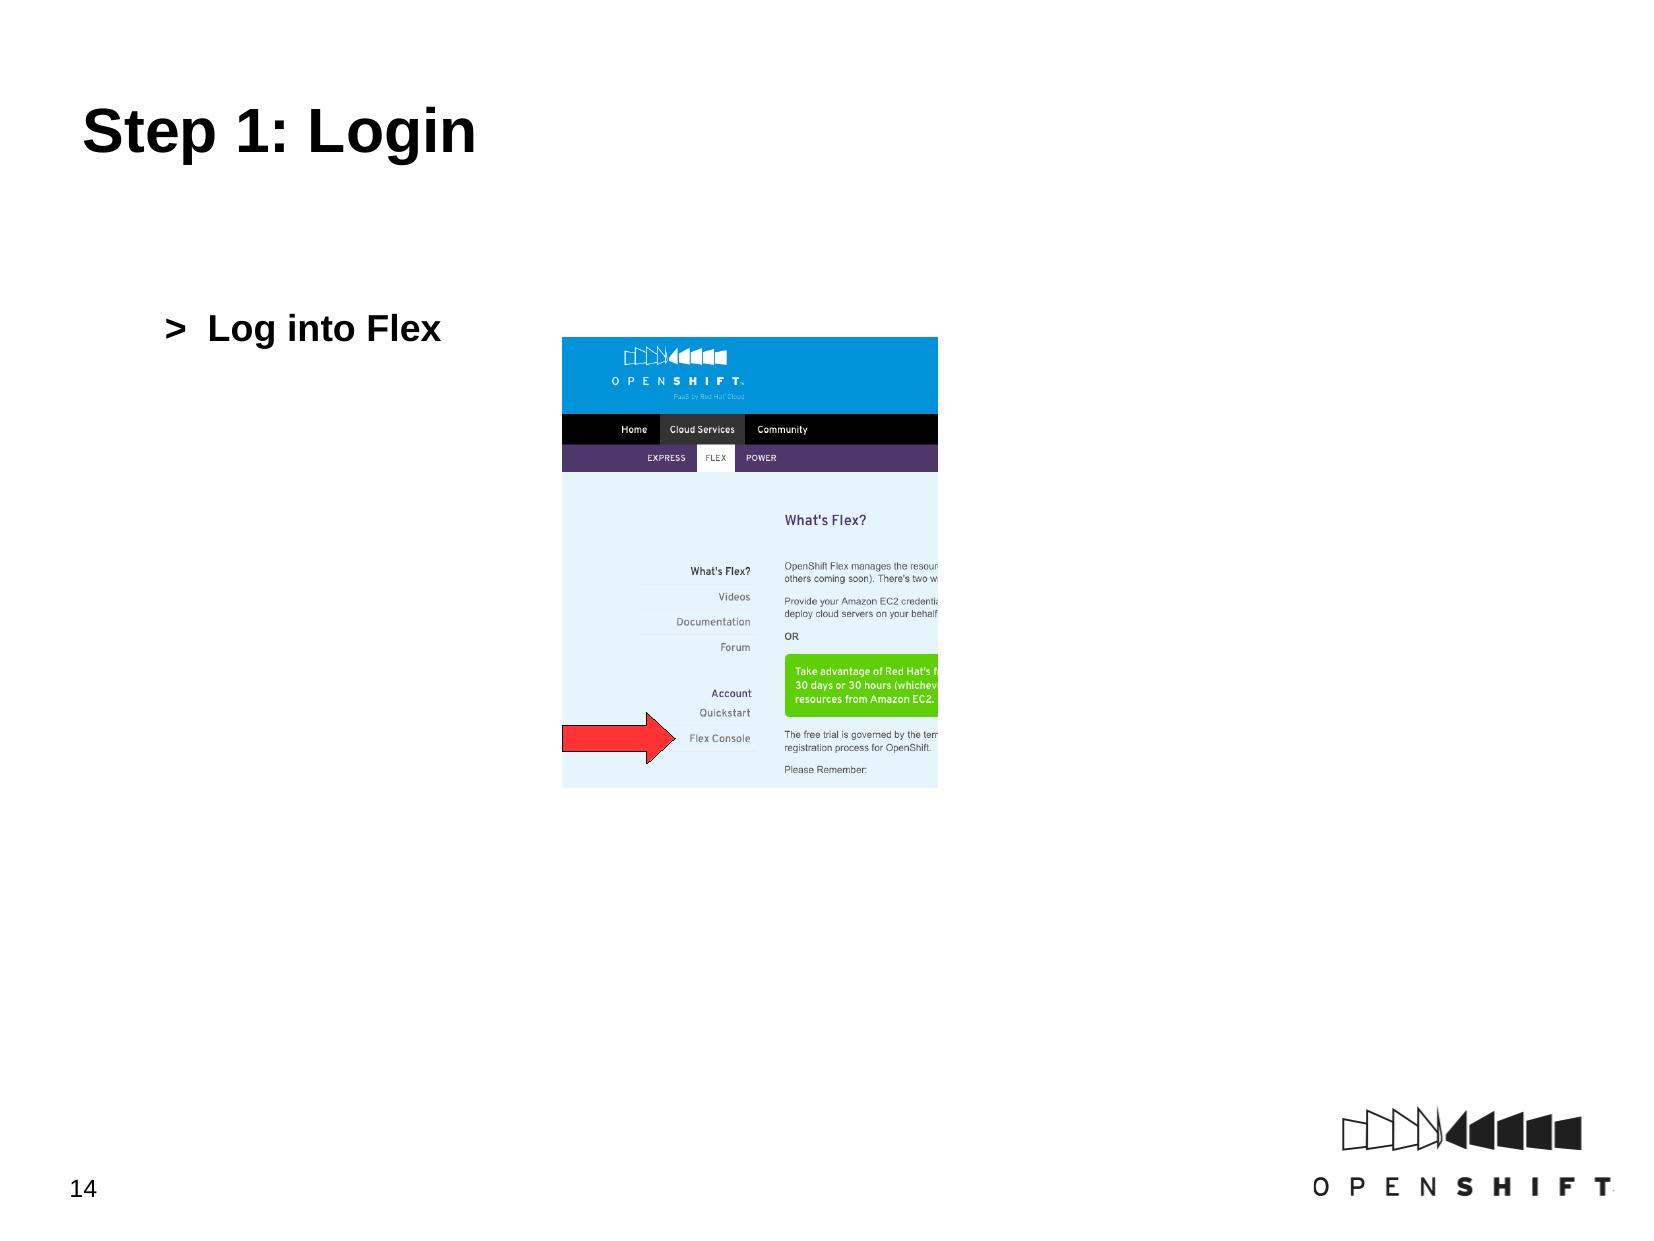

# Step 1: Login
> Log into Flex